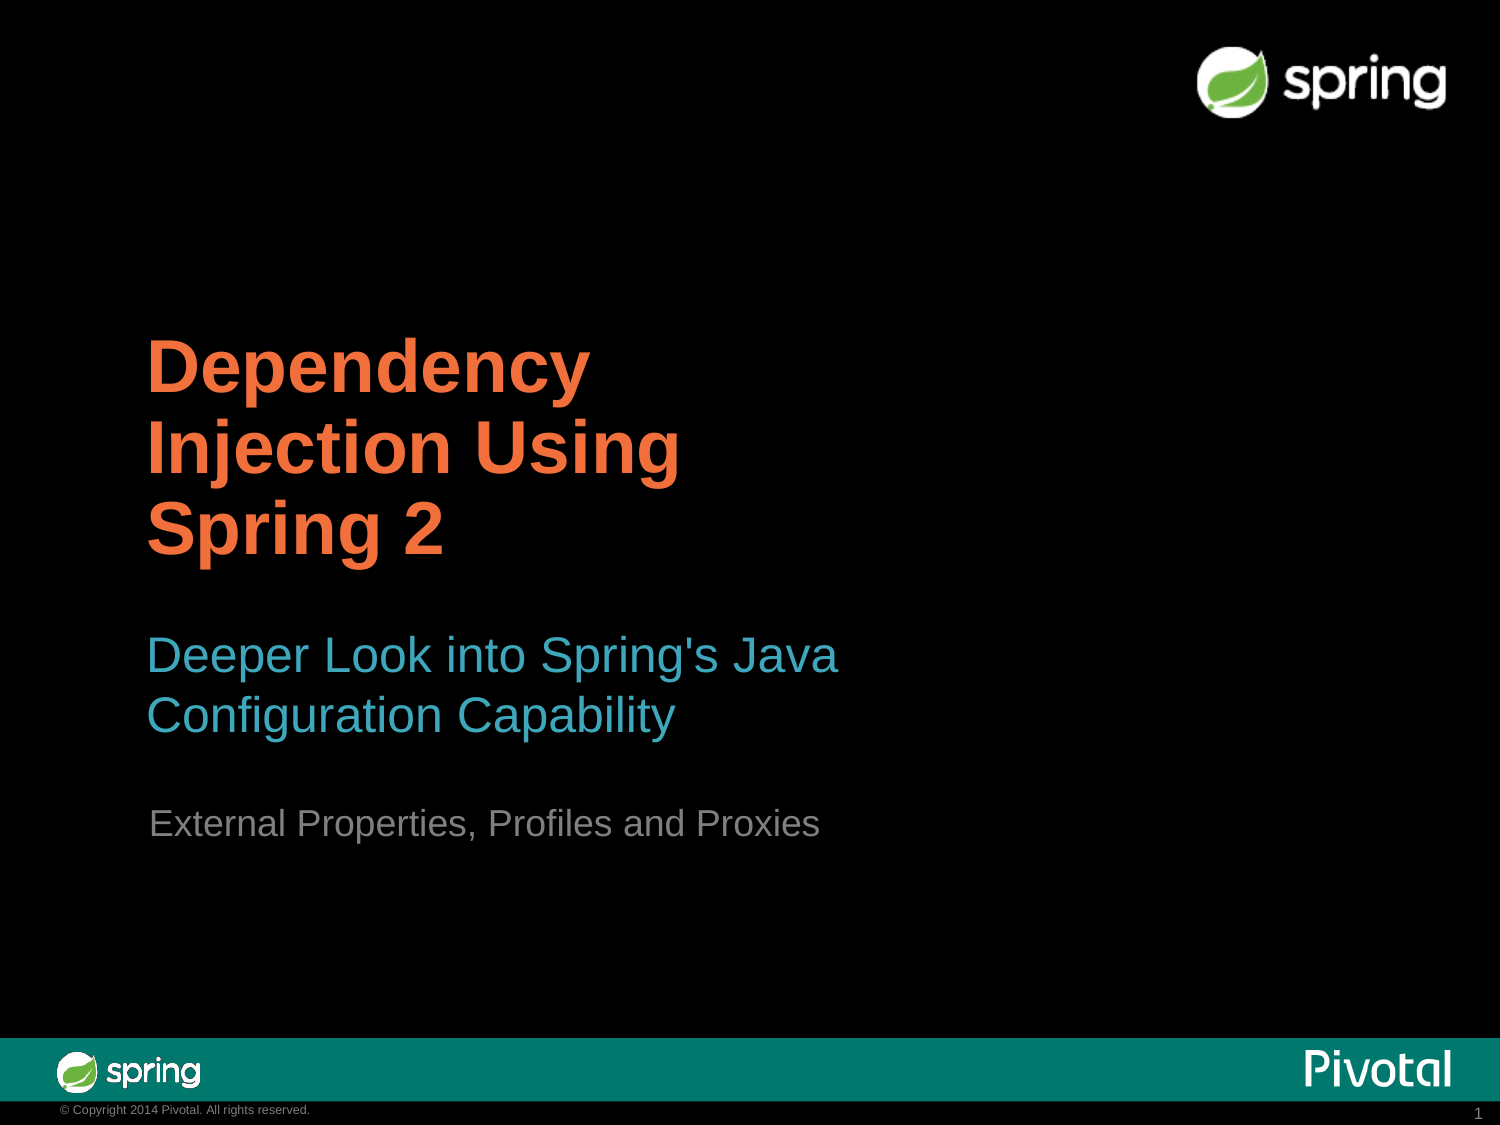

# Dependency Injection Using Spring 2
Deeper Look into Spring's Java Configuration Capability
External Properties, Profiles and Proxies